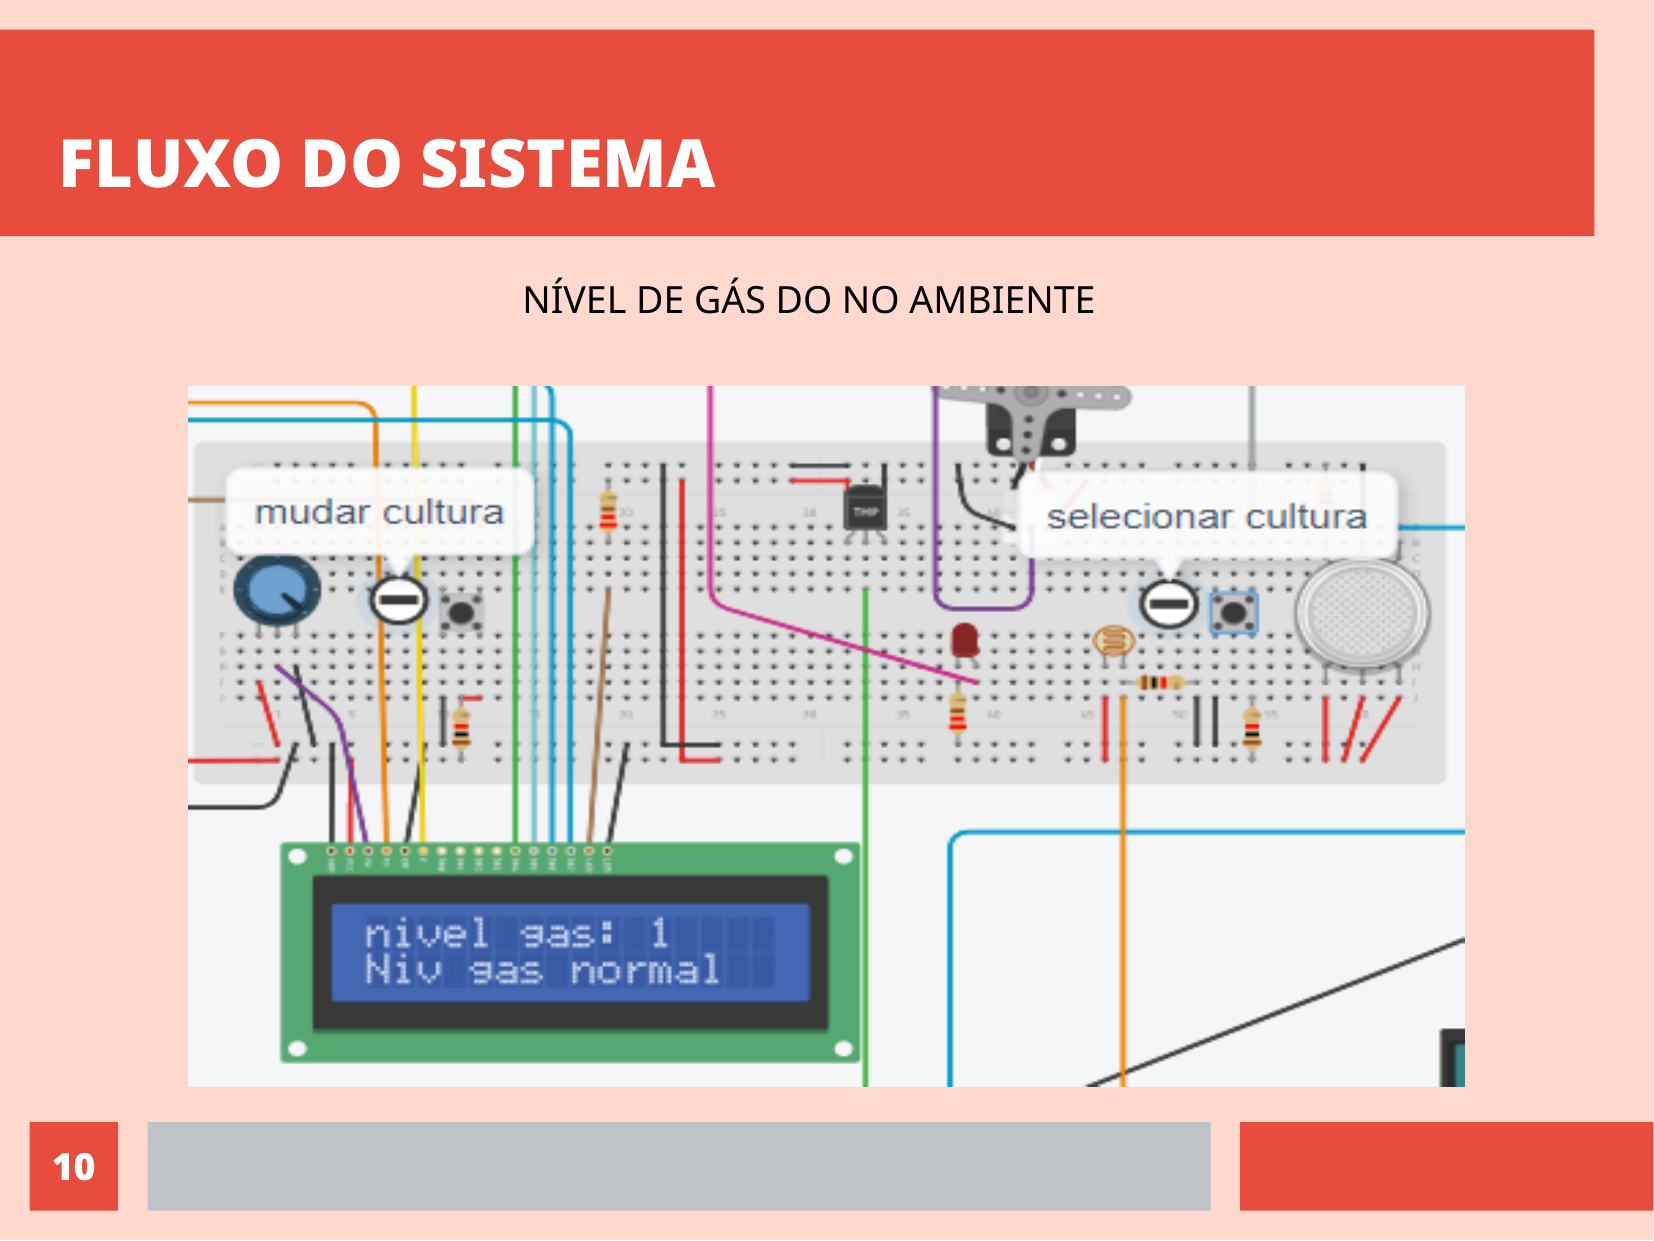

# FLUXO DO SISTEMA
NÍVEL DE GÁS DO NO AMBIENTE
10